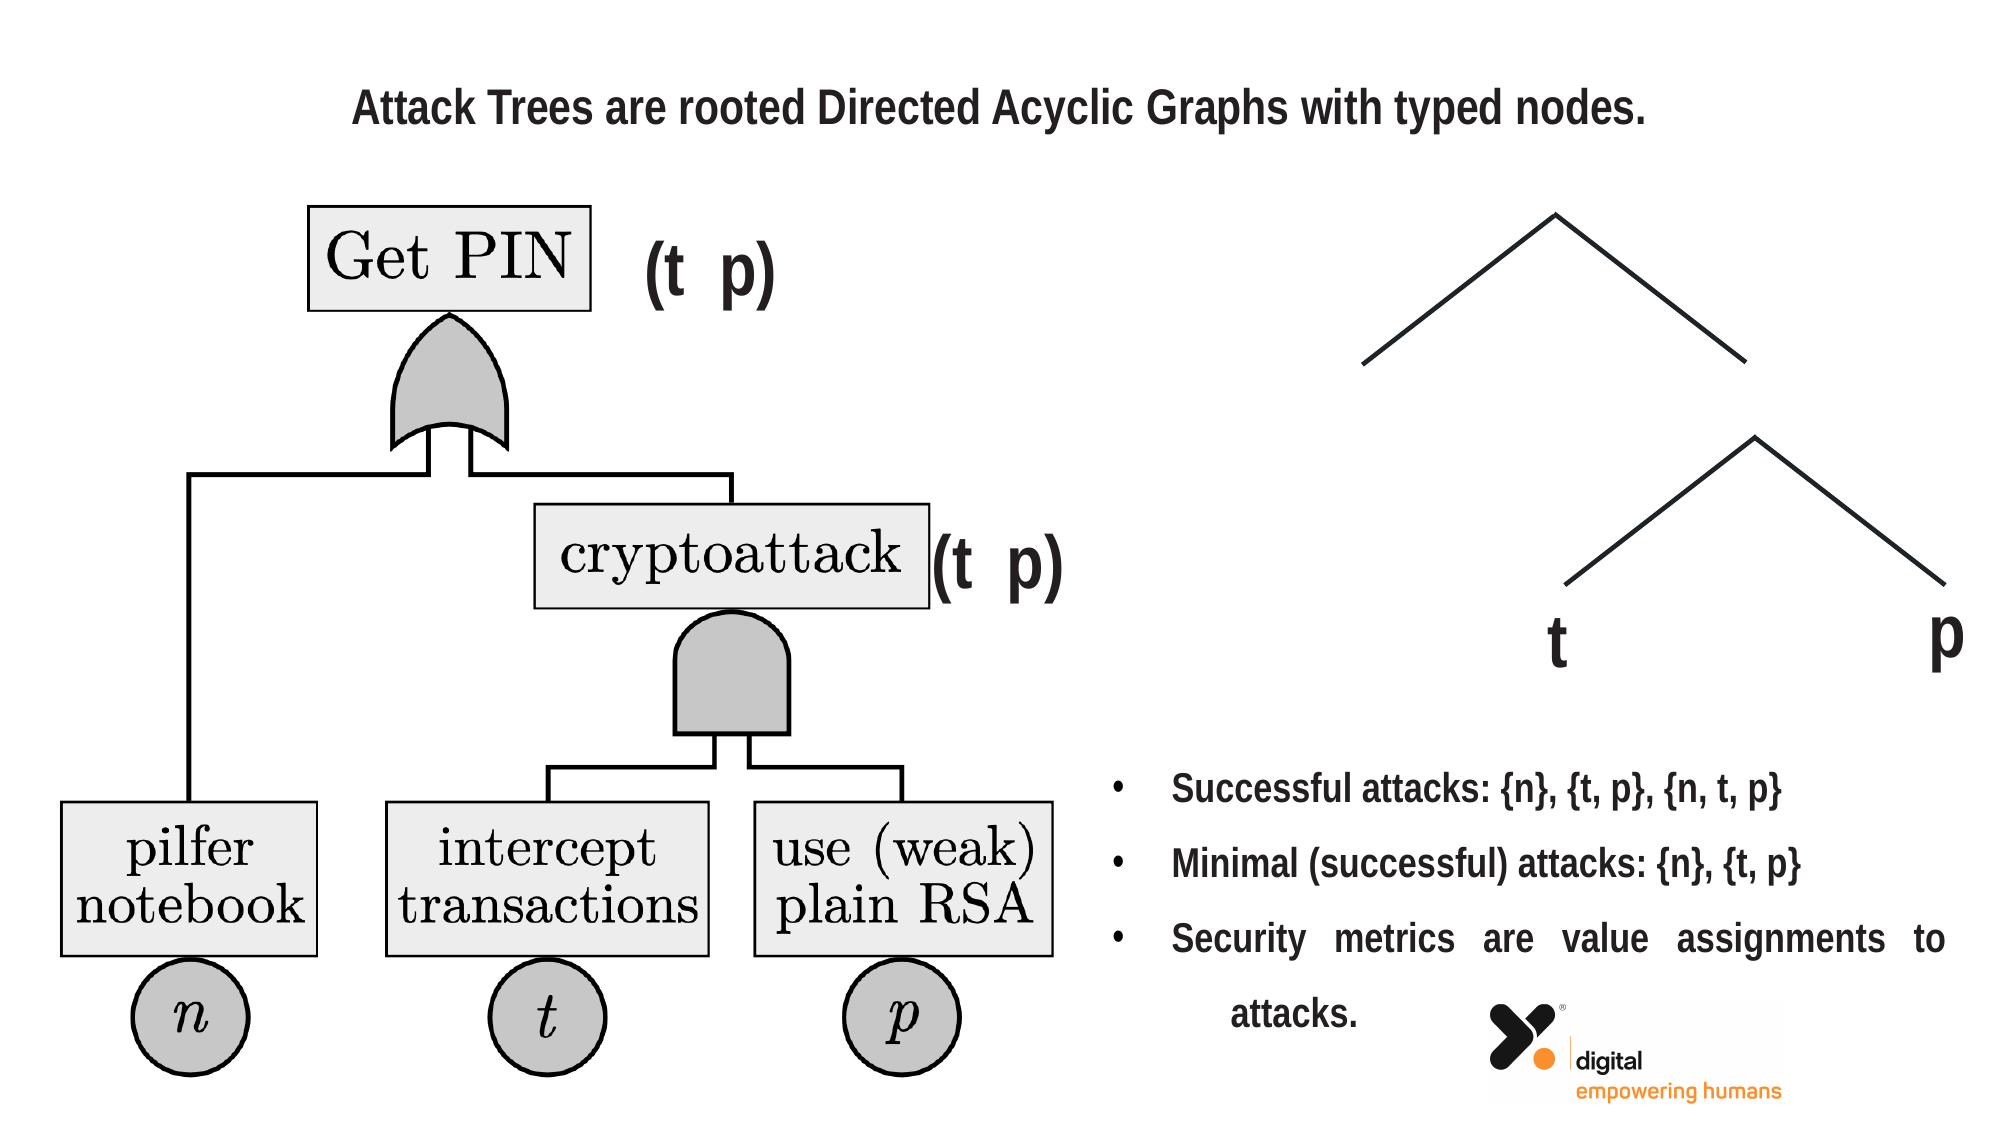

Attack Trees are rooted Directed Acyclic Graphs with typed nodes.
 (t p)
(t p)
p
t
Successful attacks: {n}, {t, p}, {n, t, p}
Minimal (successful) attacks: {n}, {t, p}
Security metrics are value assignments to attacks.
#